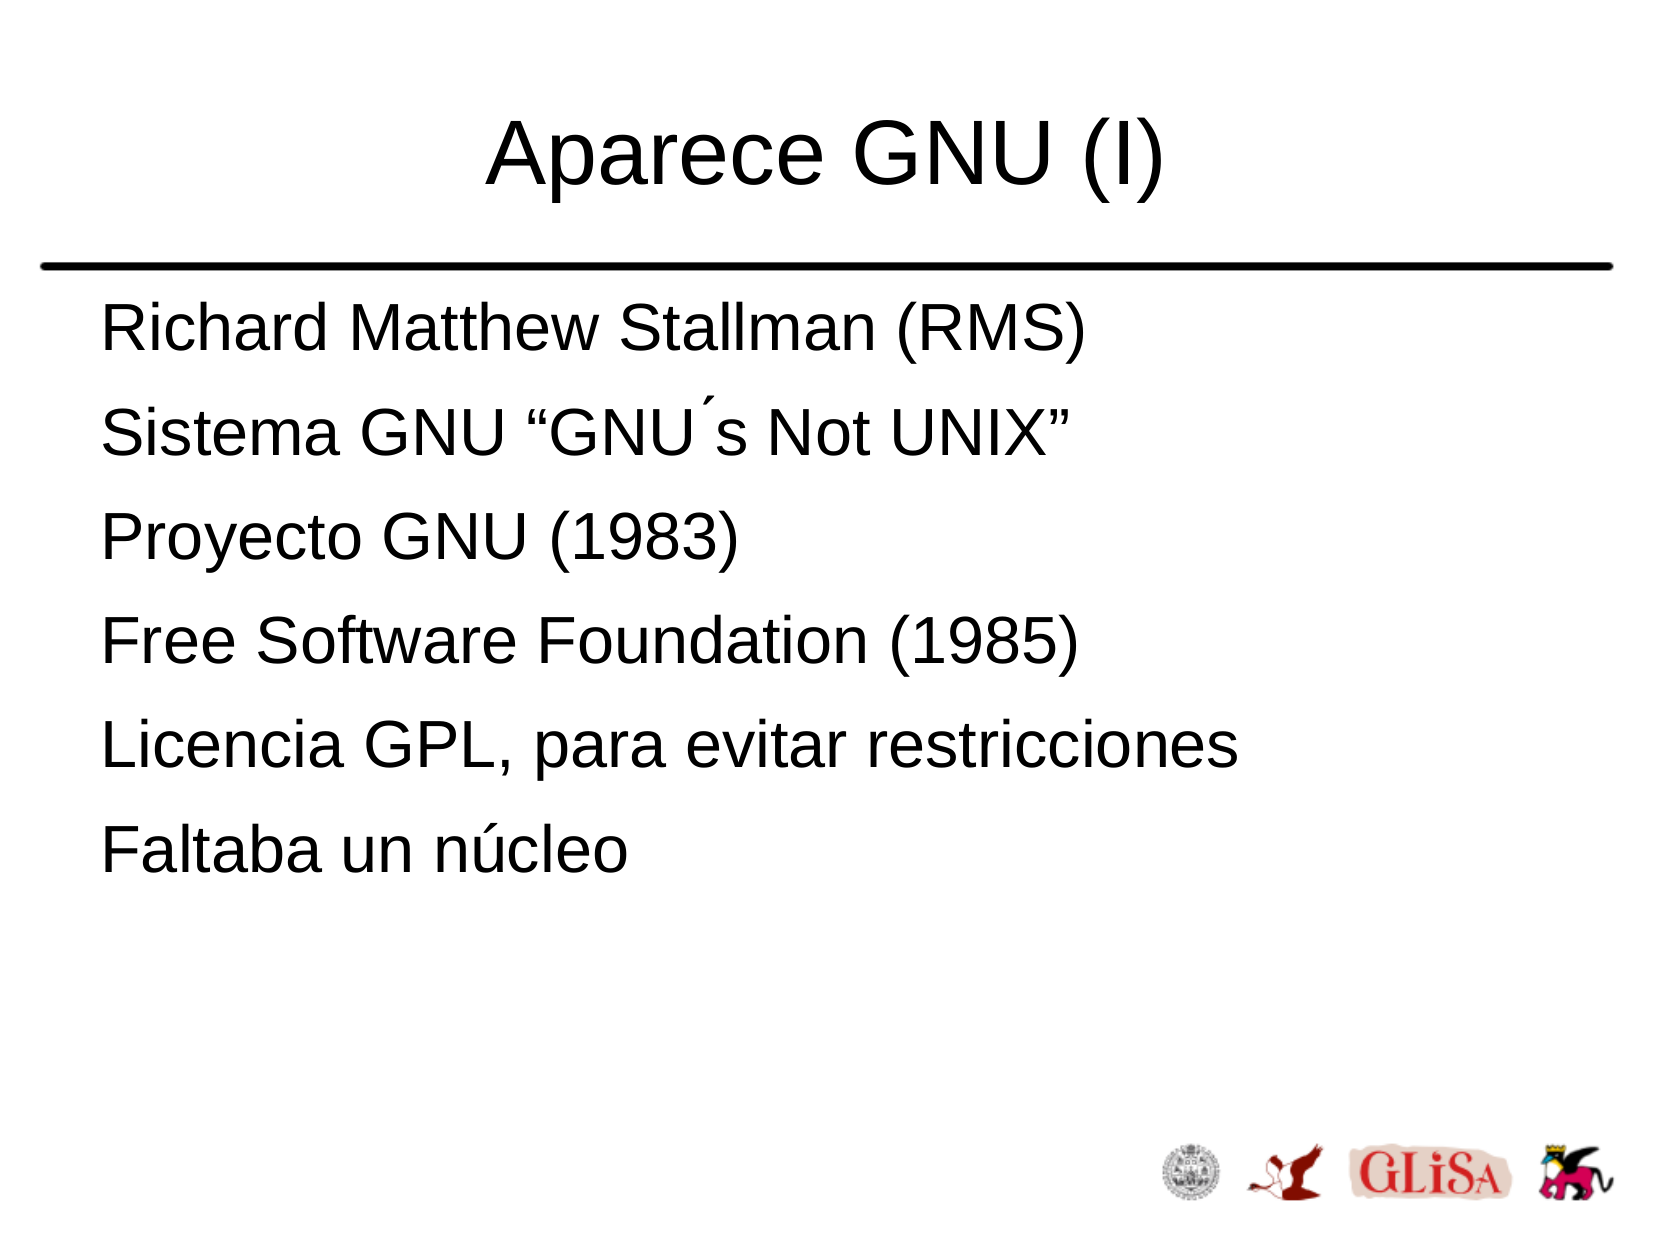

# Aparece GNU (I)
Richard Matthew Stallman (RMS)
Sistema GNU “GNU ́s Not UNIX”
Proyecto GNU (1983)
Free Software Foundation (1985)
Licencia GPL, para evitar restricciones
Faltaba un núcleo